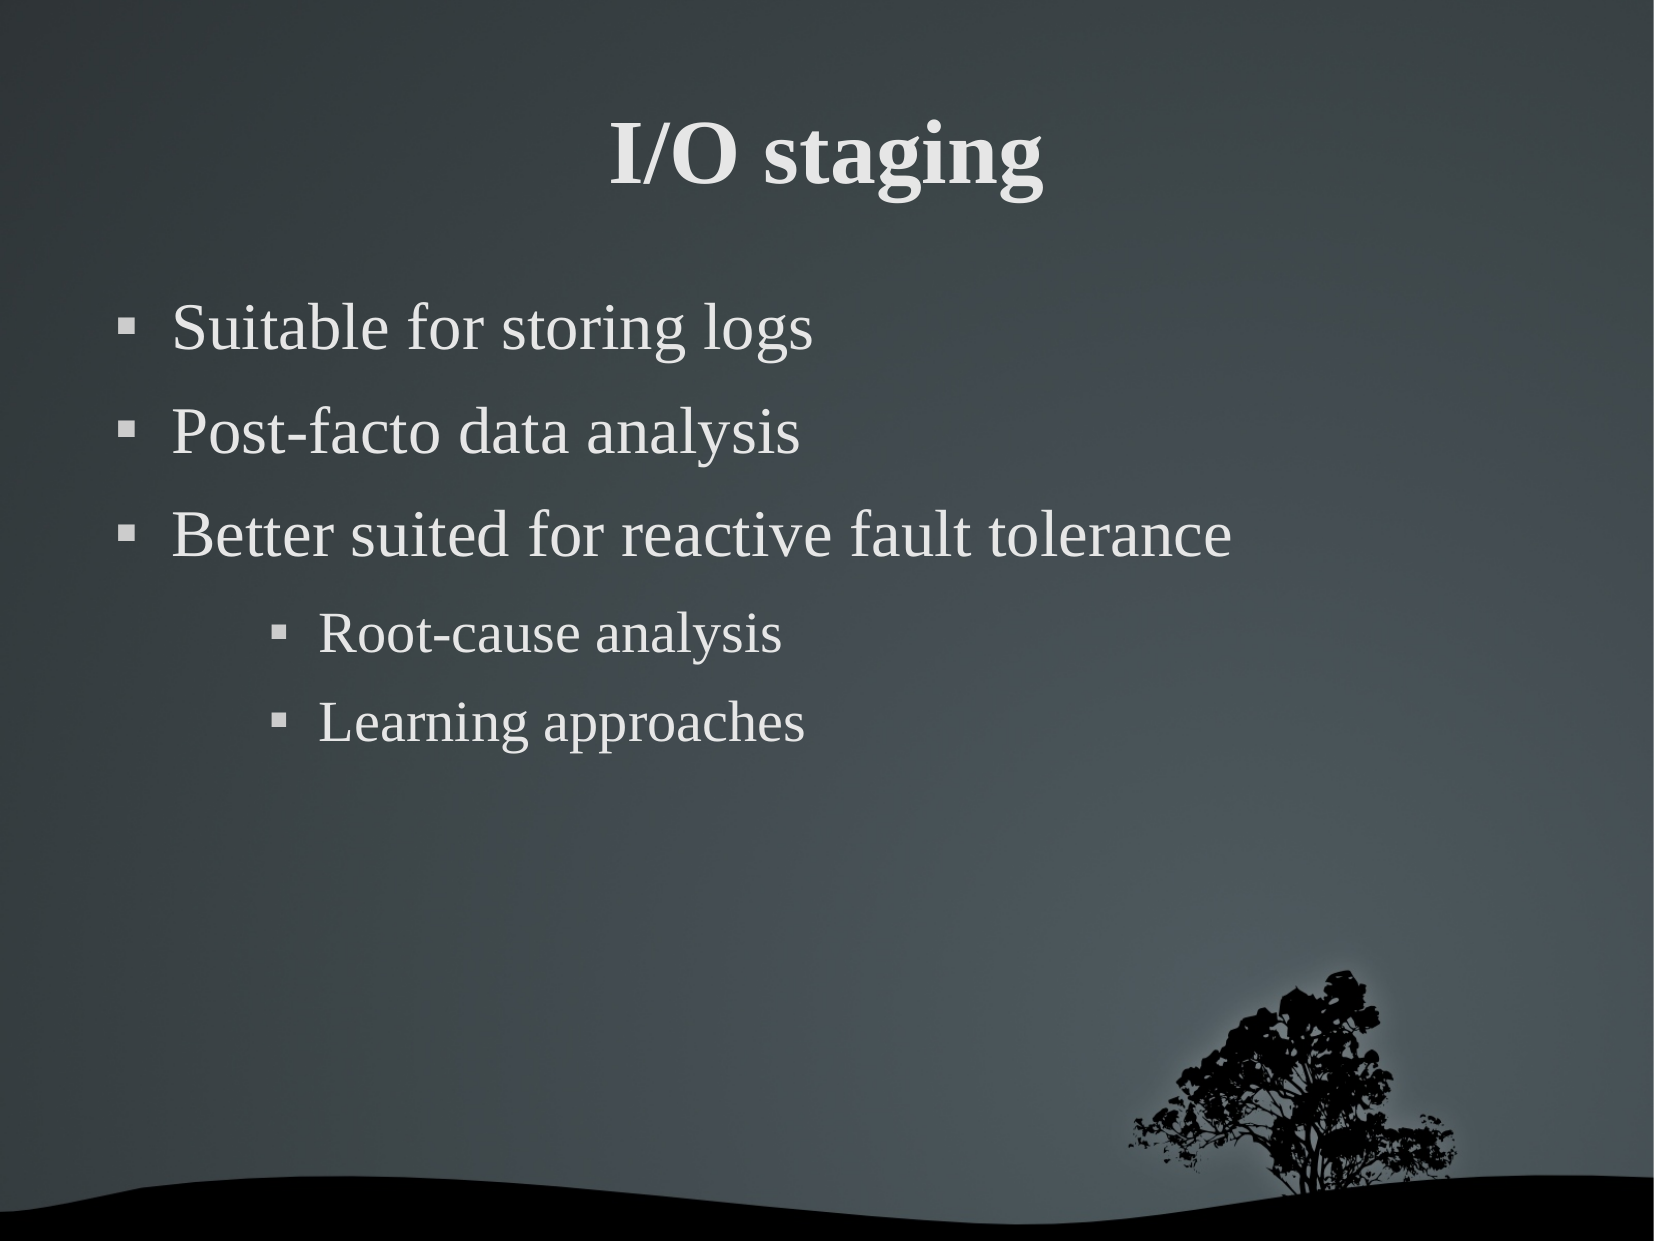

# I/O staging
Suitable for storing logs
Post-facto data analysis
Better suited for reactive fault tolerance
Root-cause analysis
Learning approaches